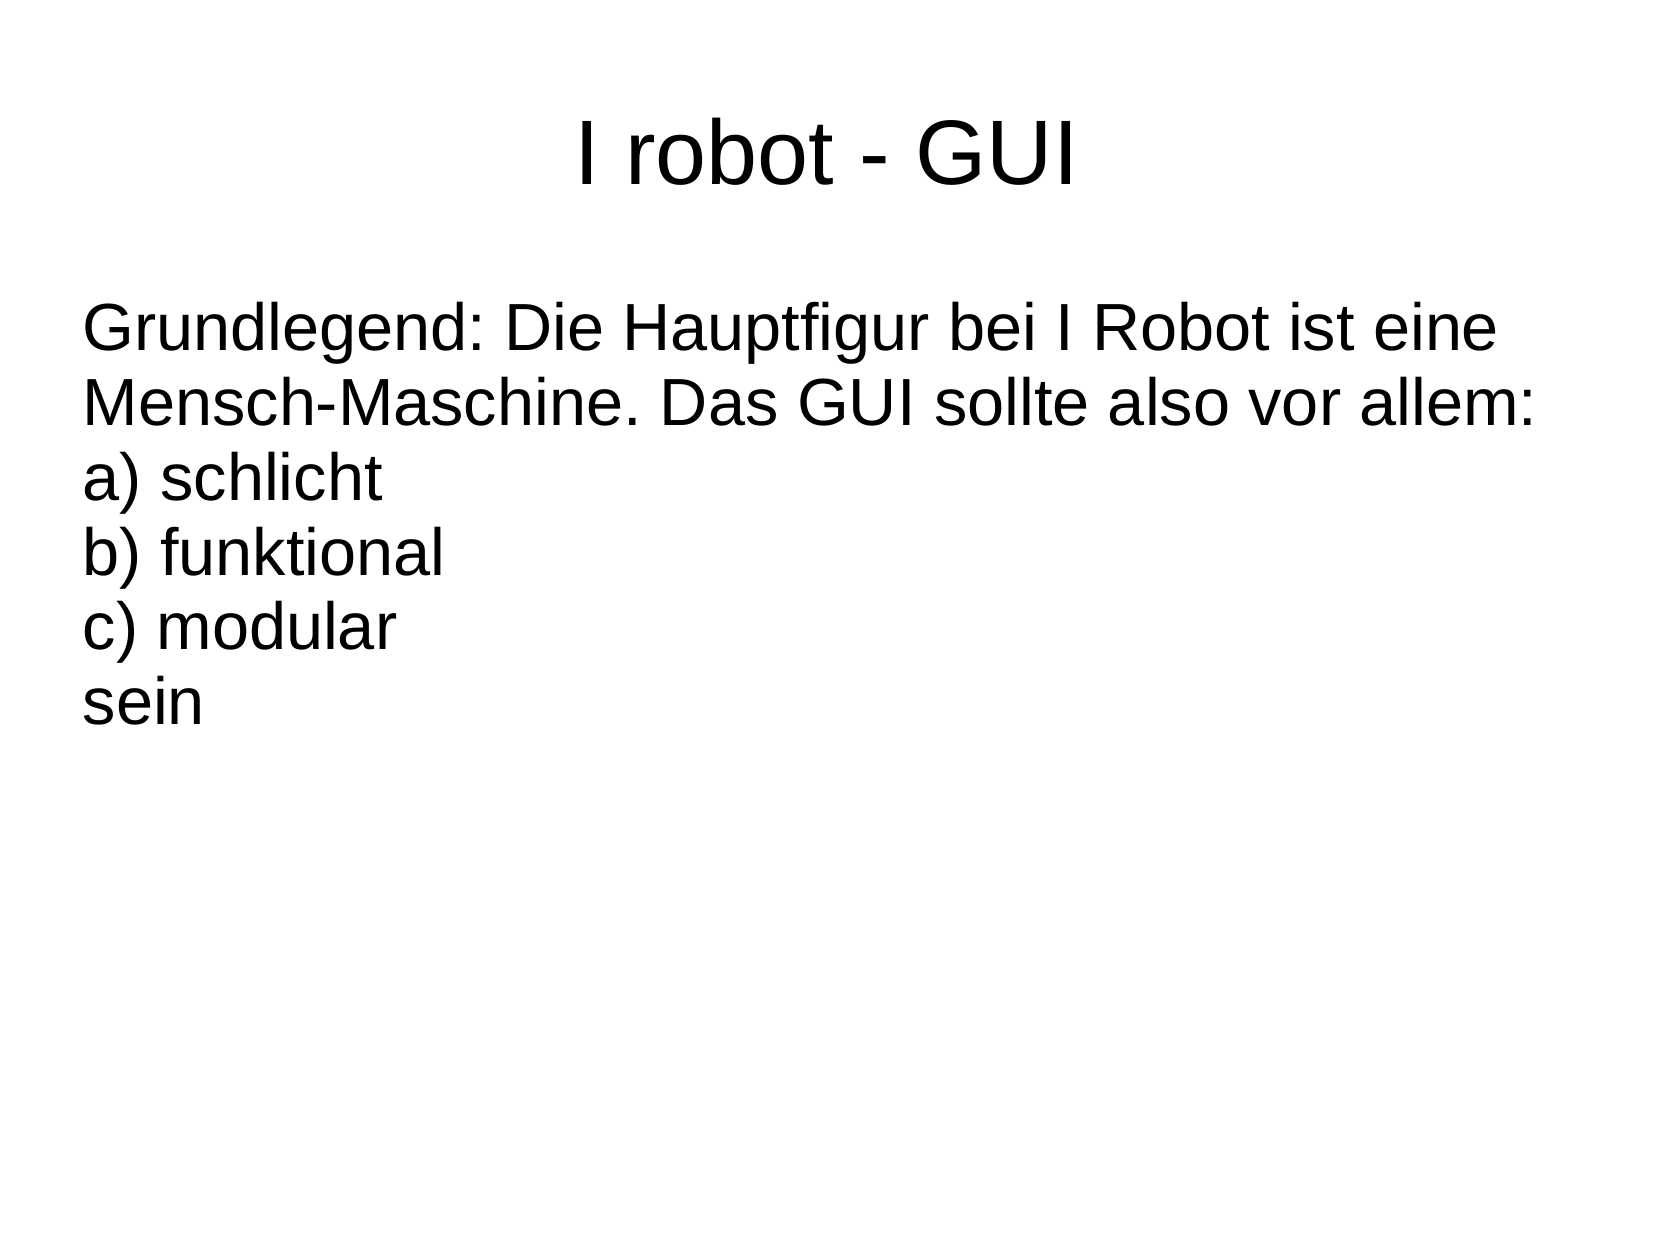

# I robot - GUI
Grundlegend: Die Hauptfigur bei I Robot ist eine Mensch-Maschine. Das GUI sollte also vor allem:
a) schlicht
b) funktional
c) modular
sein